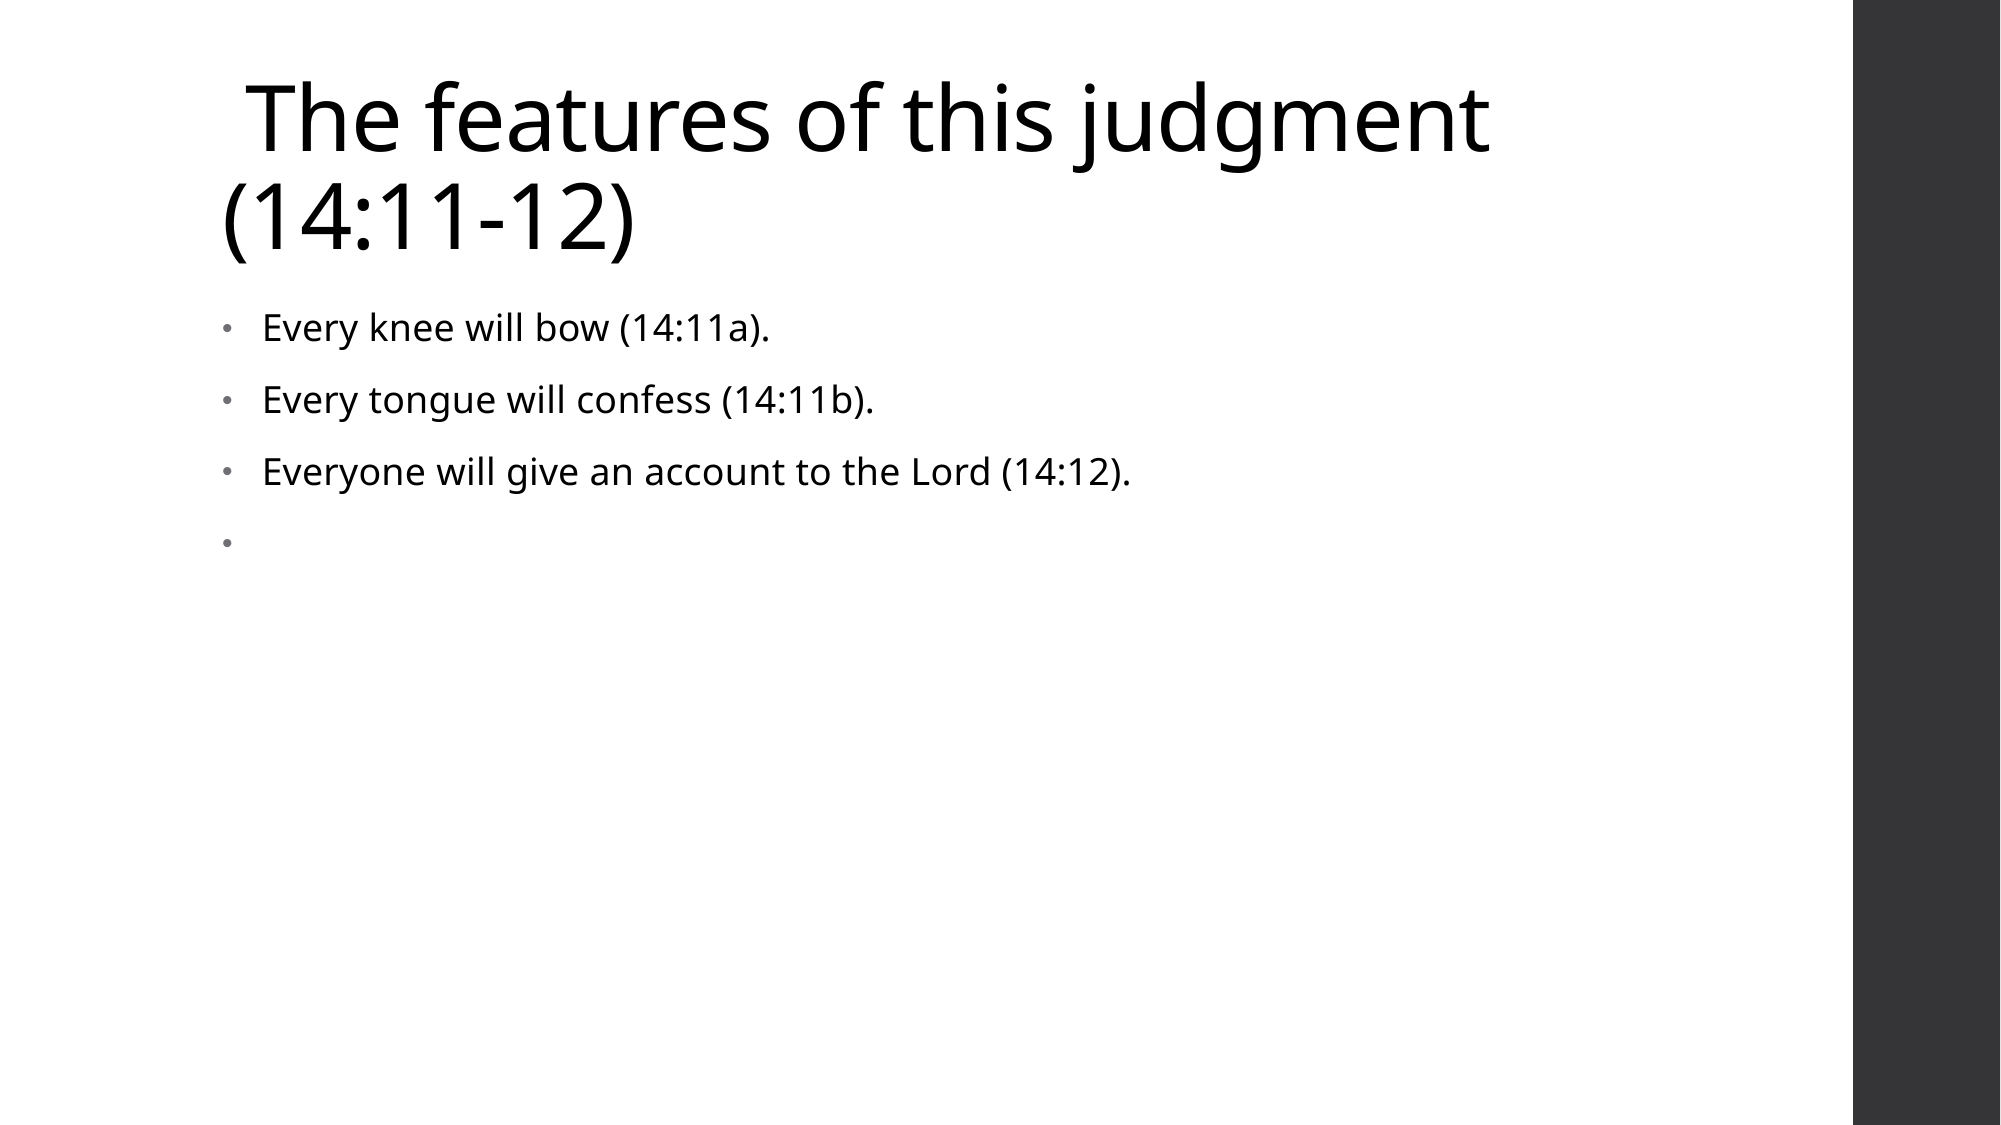

# The features of this judgment (14:11-12)
 Every knee will bow (14:11a).
 Every tongue will confess (14:11b).
 Everyone will give an account to the Lord (14:12).